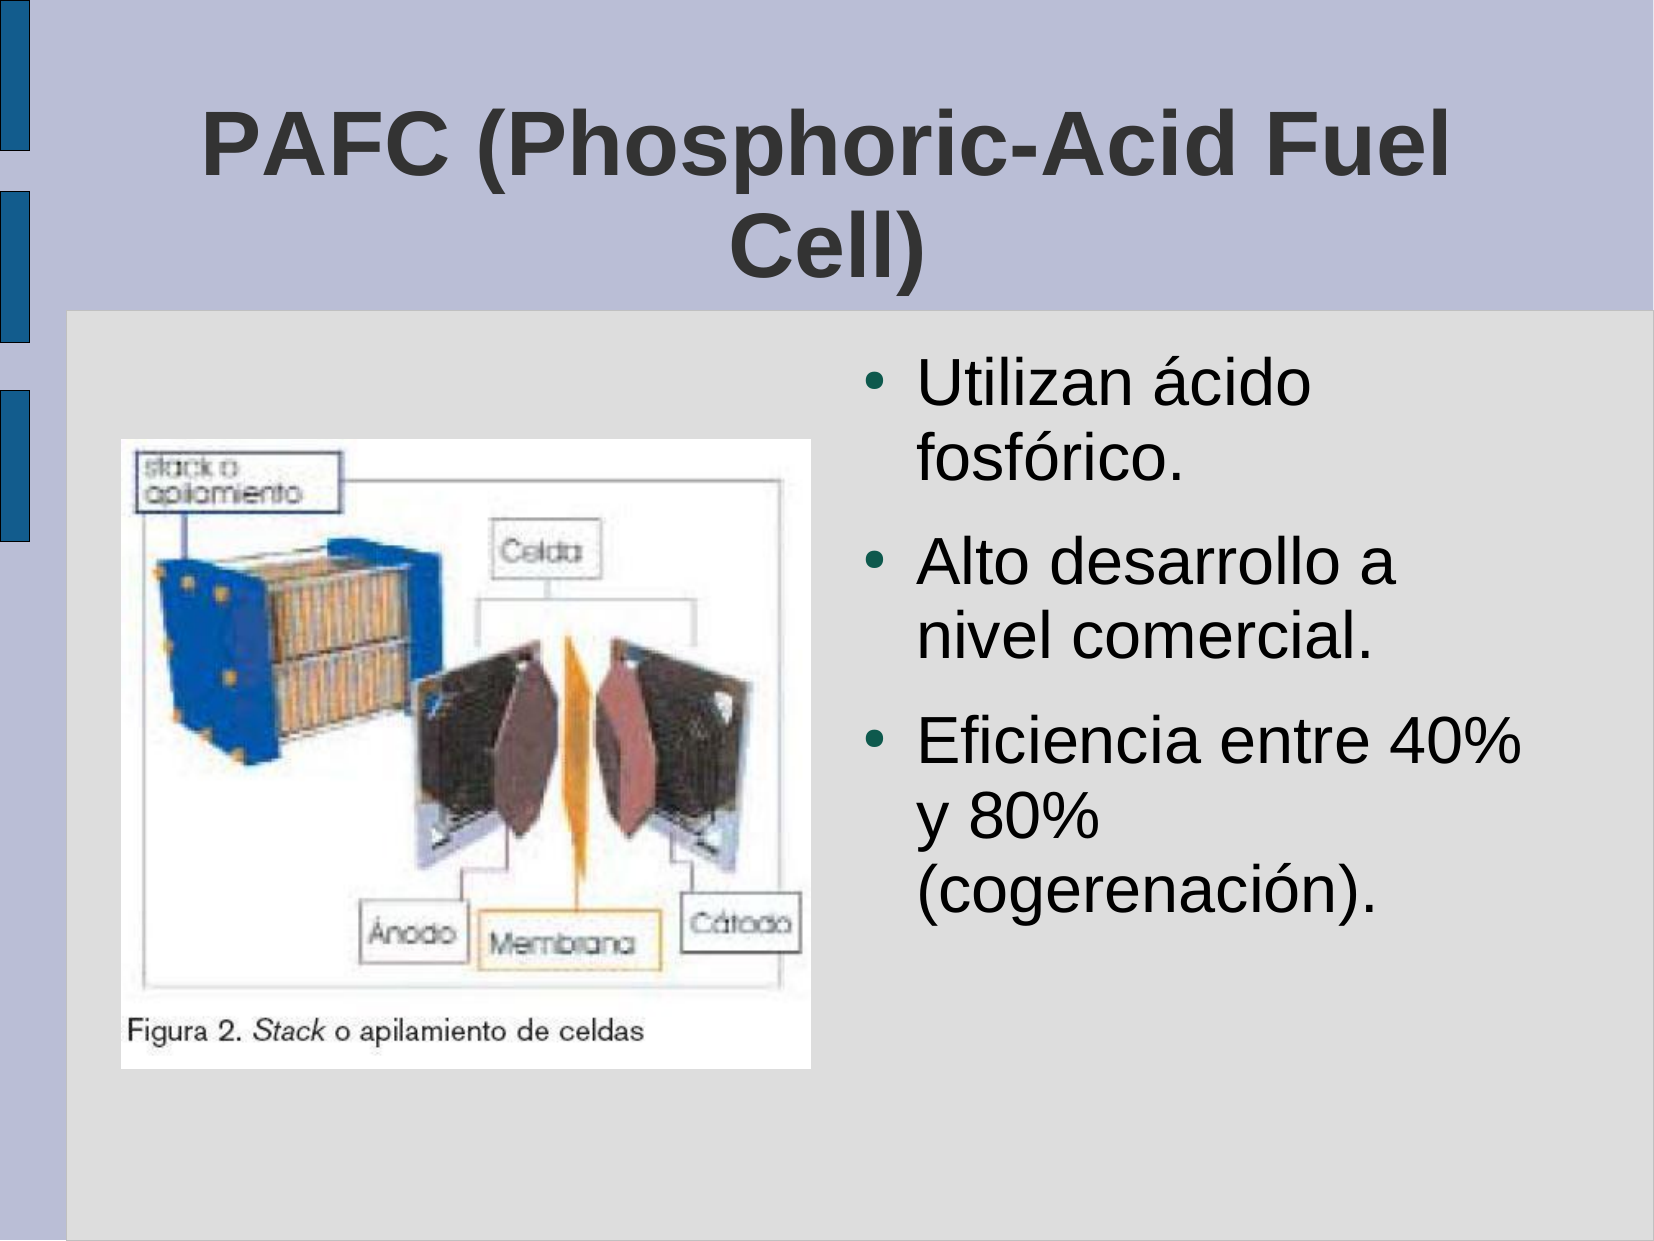

# PAFC (Phosphoric-Acid Fuel Cell)
Utilizan ácido fosfórico.
Alto desarrollo a nivel comercial.
Eficiencia entre 40% y 80% (cogerenación).